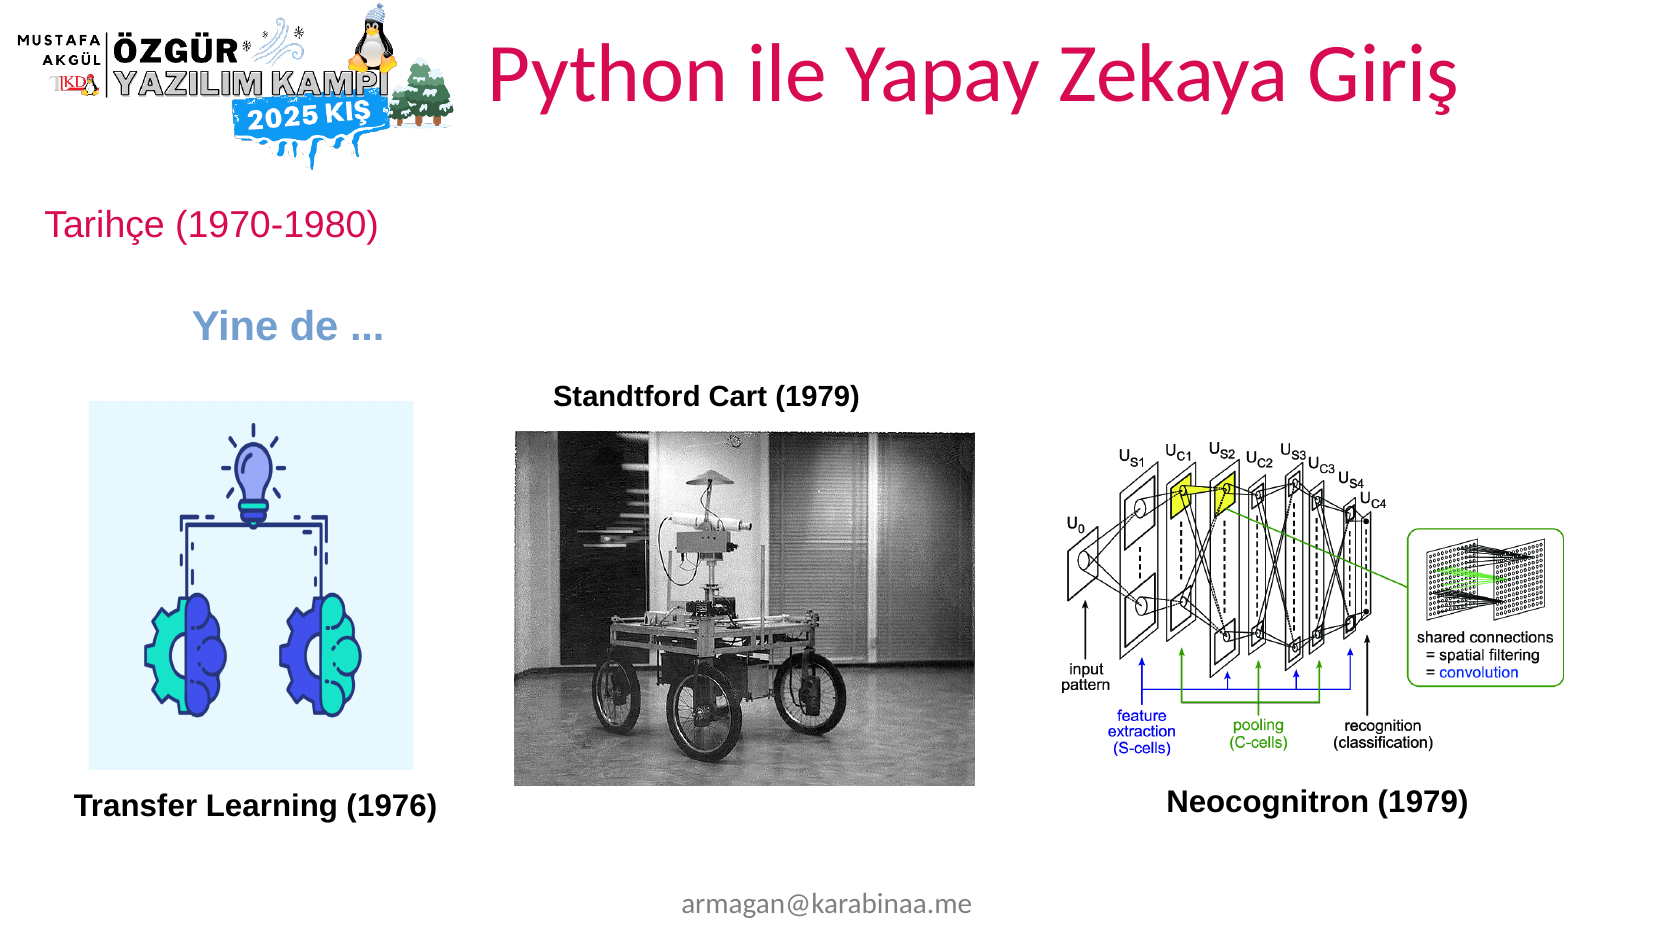

Python ile Yapay Zekaya Giriş
Tarihçe (1970-1980)
Yine de ...
Standtford Cart (1979)
Neocognitron (1979)
Transfer Learning (1976)
armagan@karabinaa.me